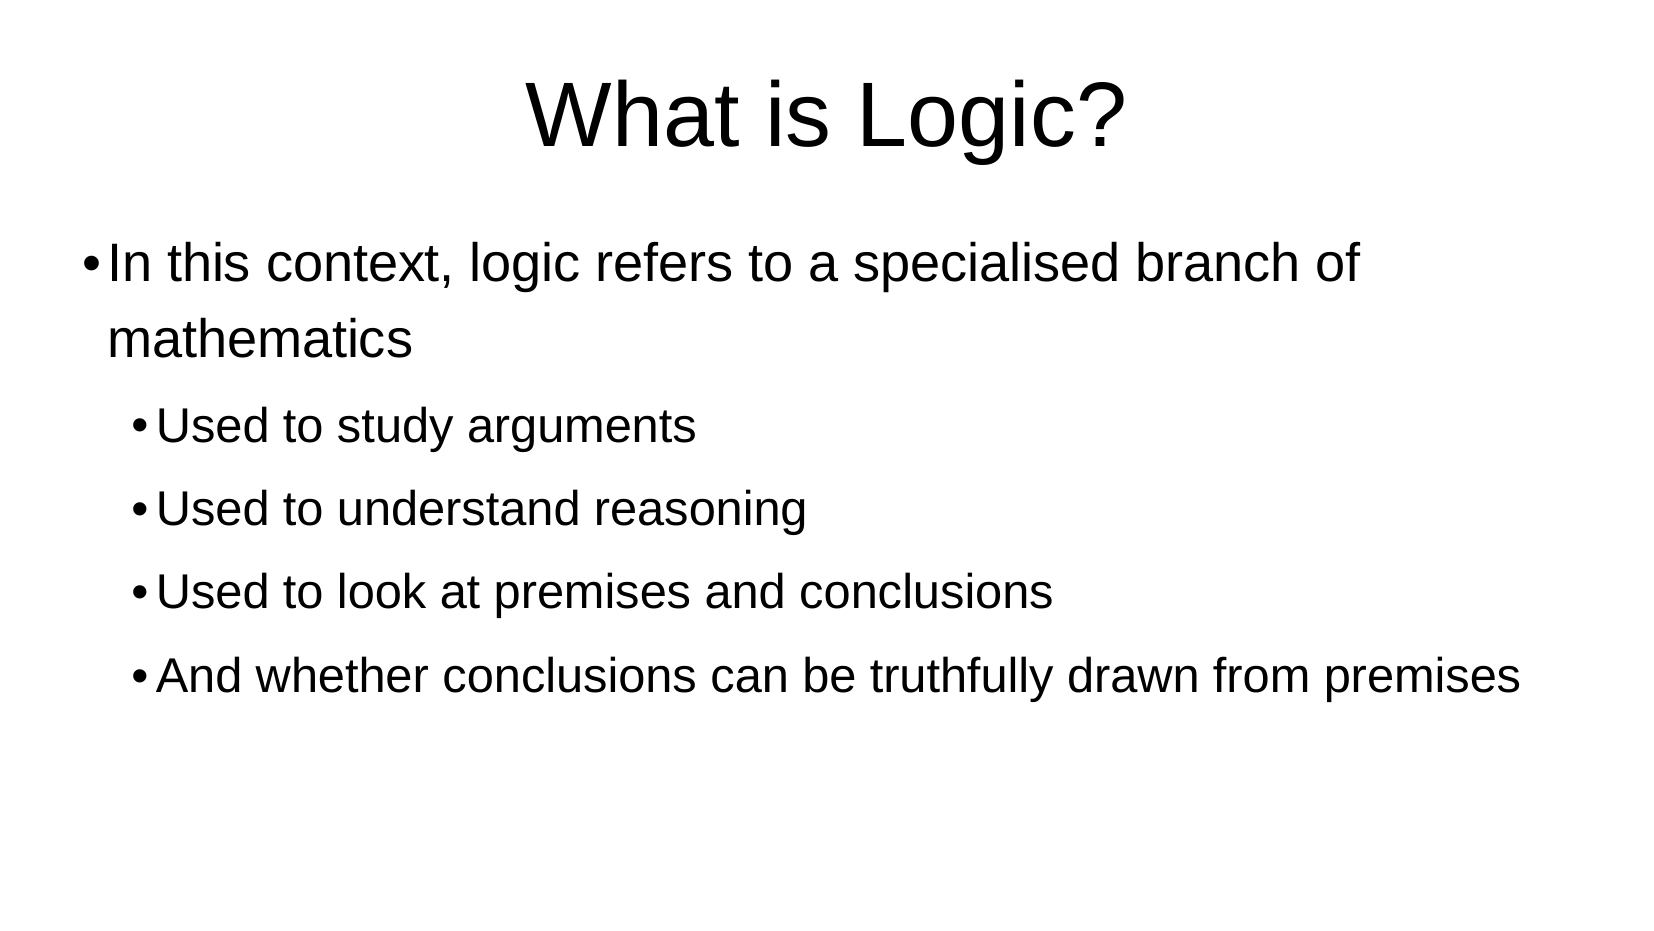

# What is Logic?
In this context, logic refers to a specialised branch of mathematics
Used to study arguments
Used to understand reasoning
Used to look at premises and conclusions
And whether conclusions can be truthfully drawn from premises